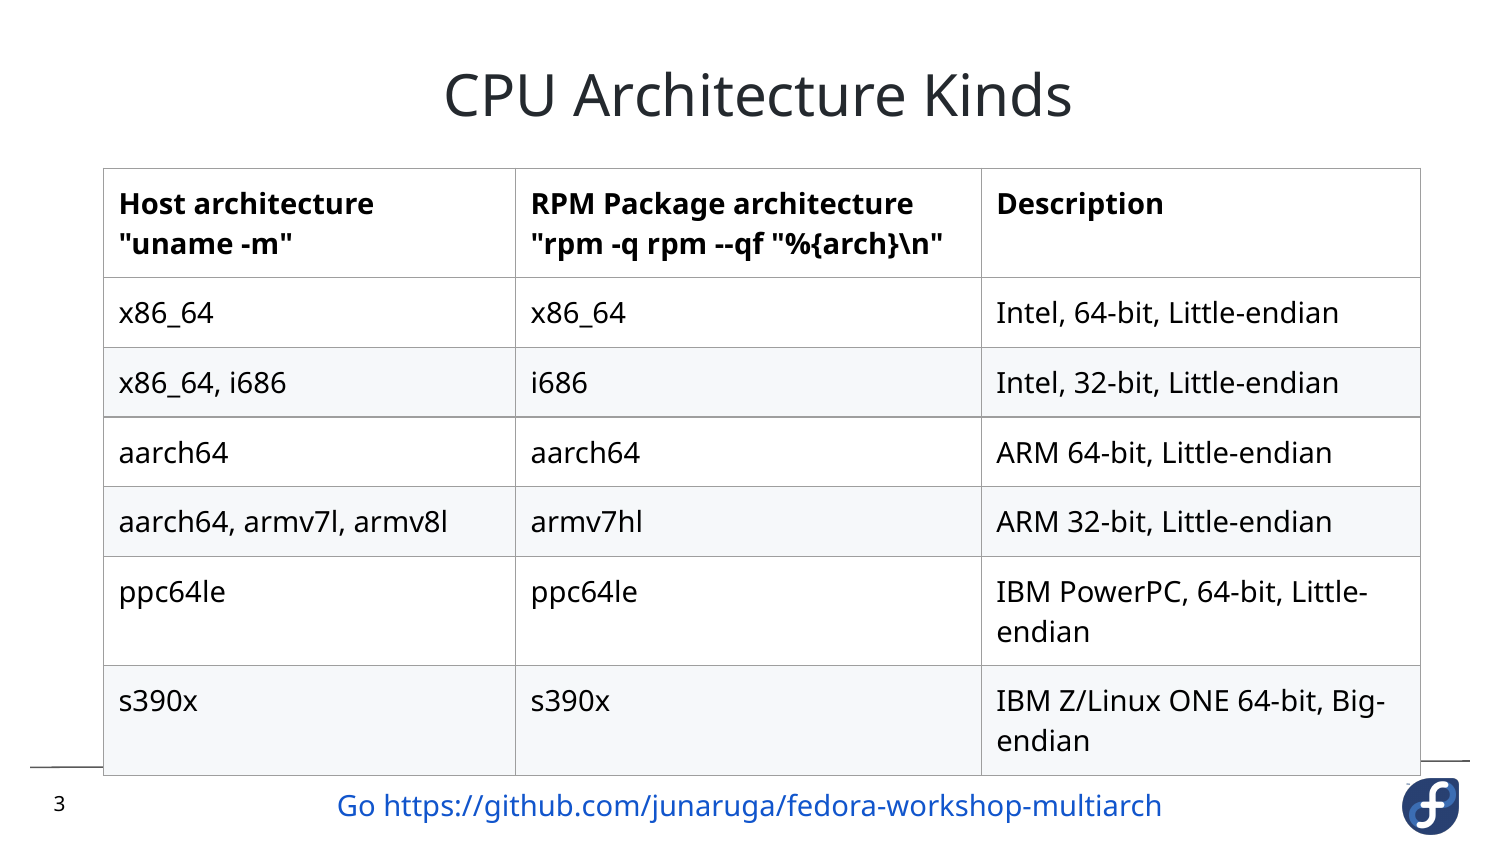

# CPU Architecture Kinds
| Host architecture "uname -m" | RPM Package architecture "rpm -q rpm --qf "%{arch}\n" | Description |
| --- | --- | --- |
| x86\_64 | x86\_64 | Intel, 64-bit, Little-endian |
| x86\_64, i686 | i686 | Intel, 32-bit, Little-endian |
| aarch64 | aarch64 | ARM 64-bit, Little-endian |
| aarch64, armv7l, armv8l | armv7hl | ARM 32-bit, Little-endian |
| ppc64le | ppc64le | IBM PowerPC, 64-bit, Little-endian |
| s390x | s390x | IBM Z/Linux ONE 64-bit, Big-endian |
Go https://github.com/junaruga/fedora-workshop-multiarch